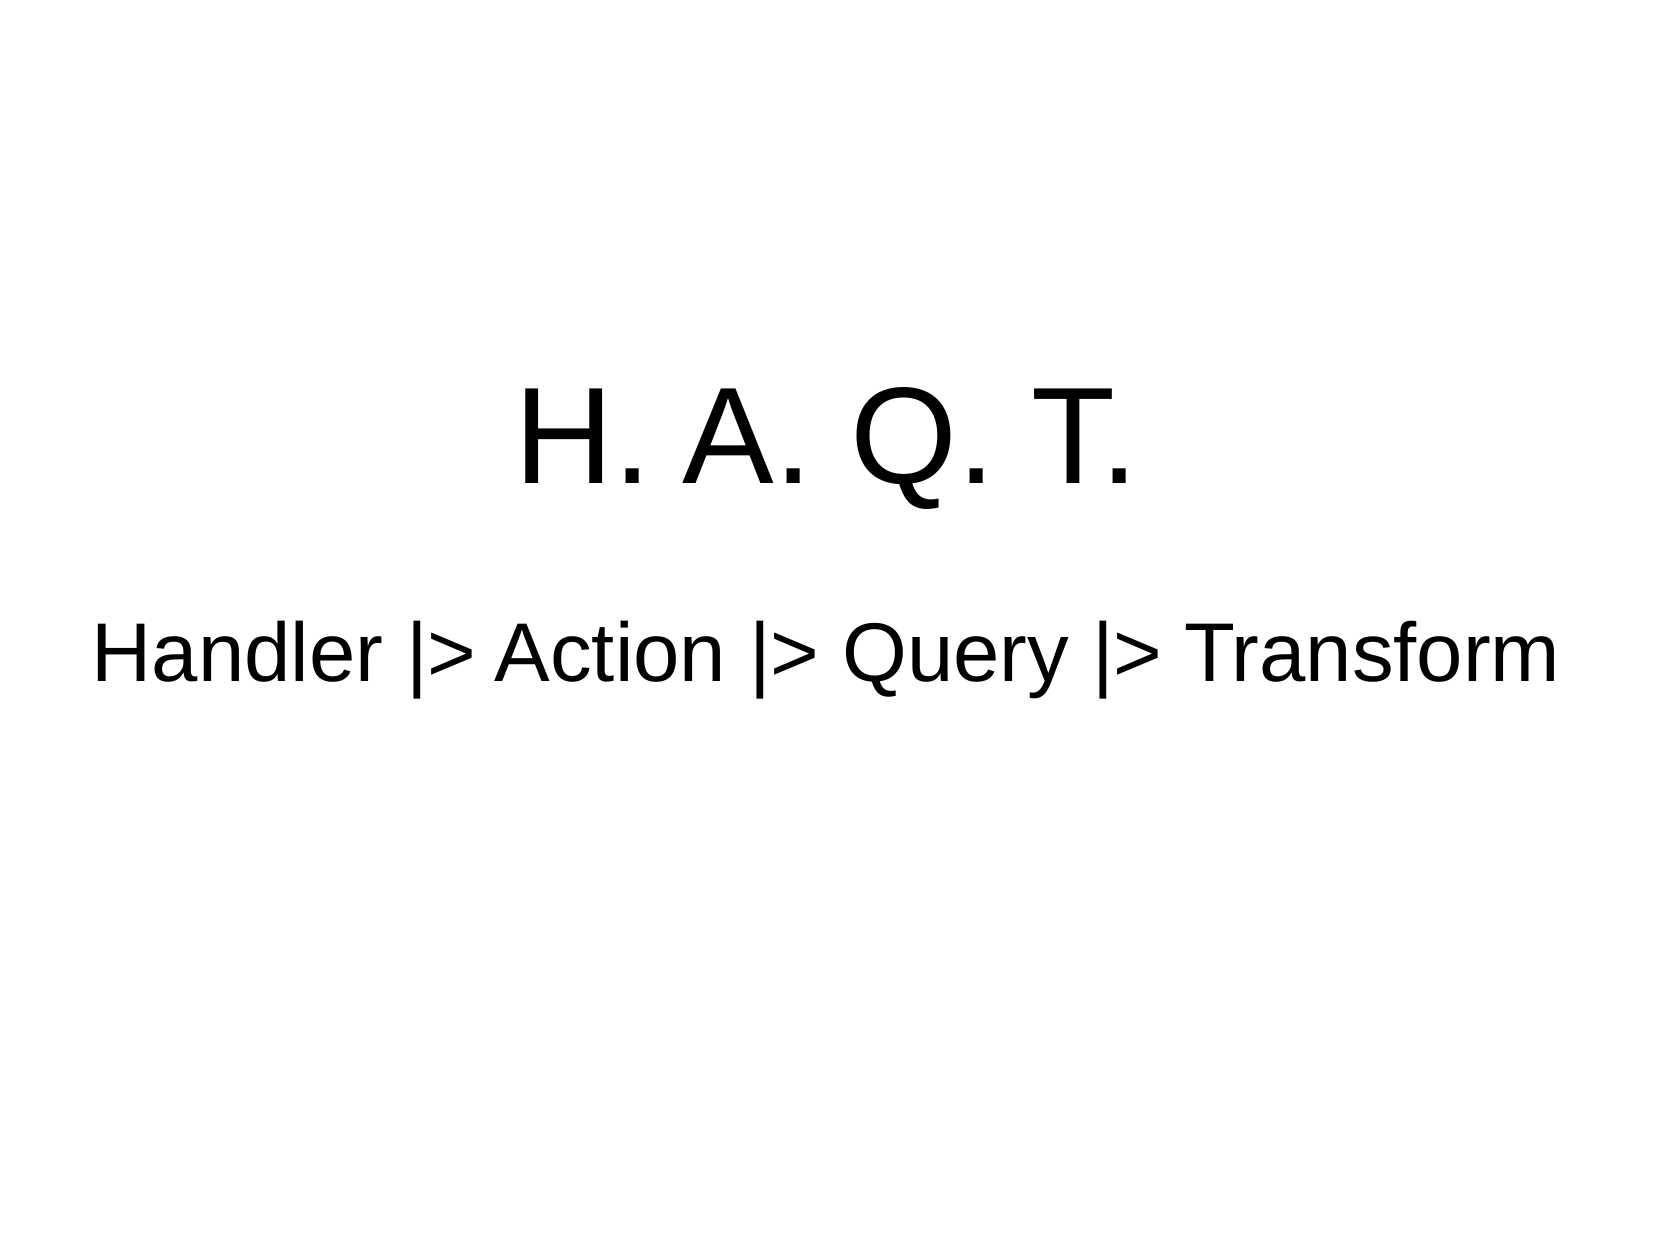

# H. A. Q. T. Handler |> Action |> Query |> Transform